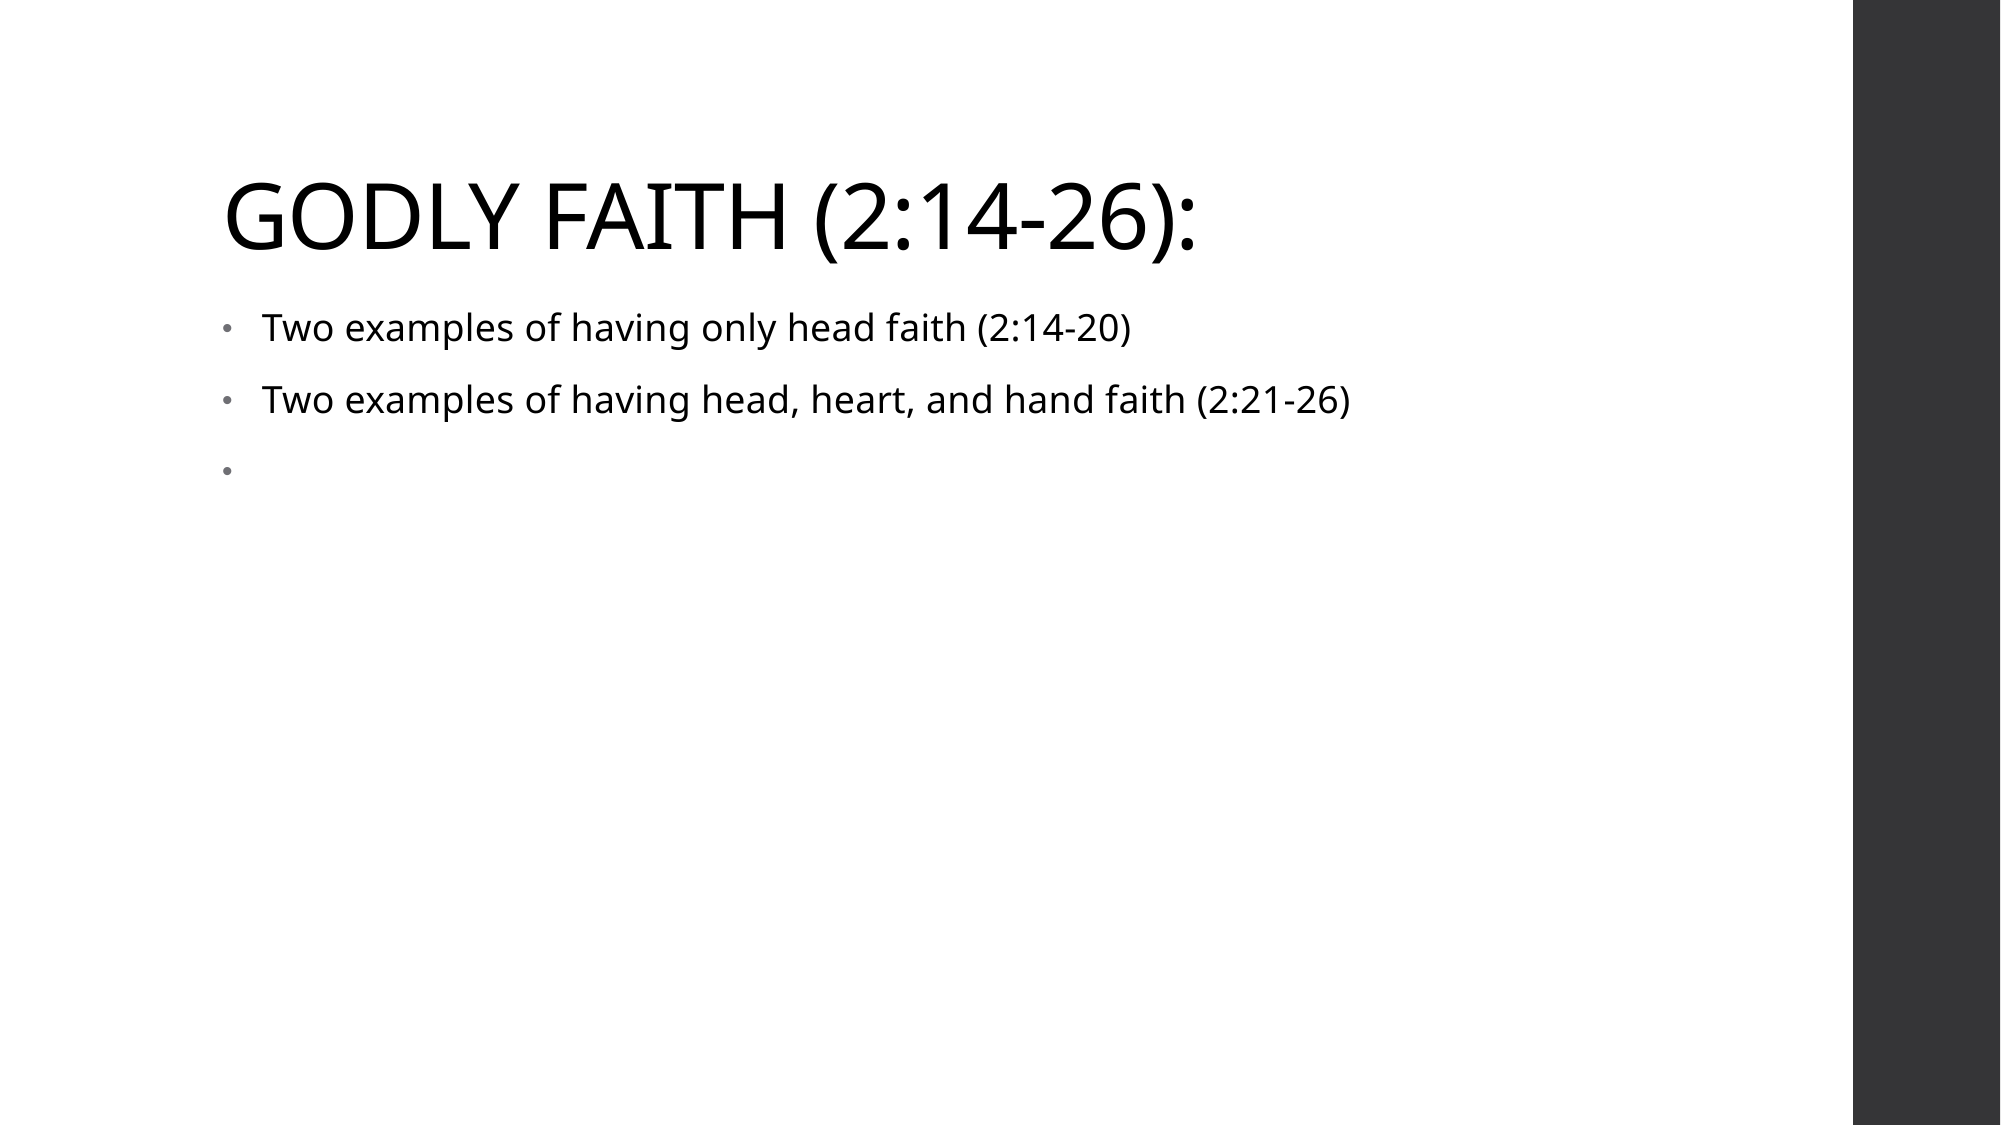

# GODLY FAITH (2:14-26):
 Two examples of having only head faith (2:14-20)
 Two examples of having head, heart, and hand faith (2:21-26)